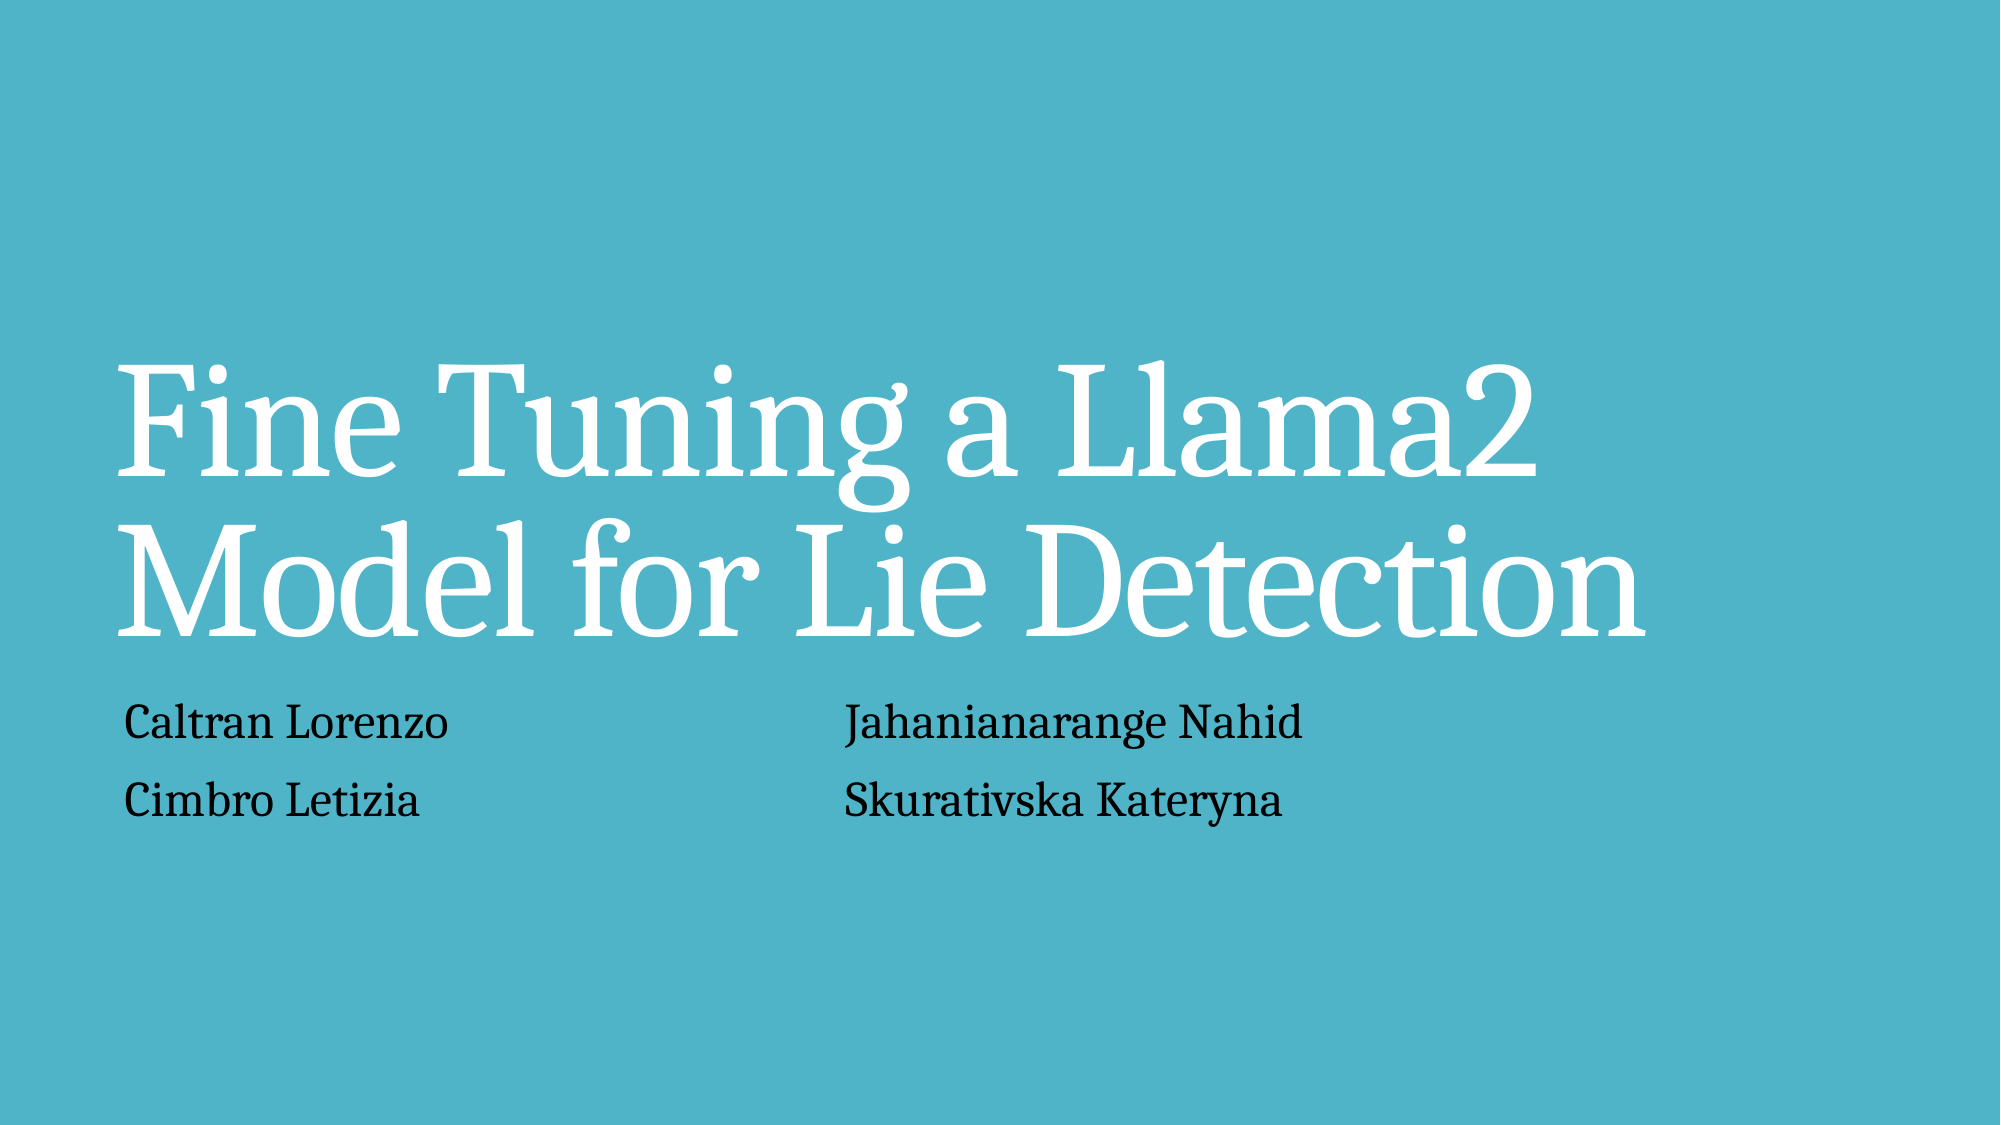

# Fine Tuning a Llama2 Model for Lie Detection
Caltran Lorenzo
Cimbro Letizia
Jahanianarange Nahid
Skurativska Kateryna